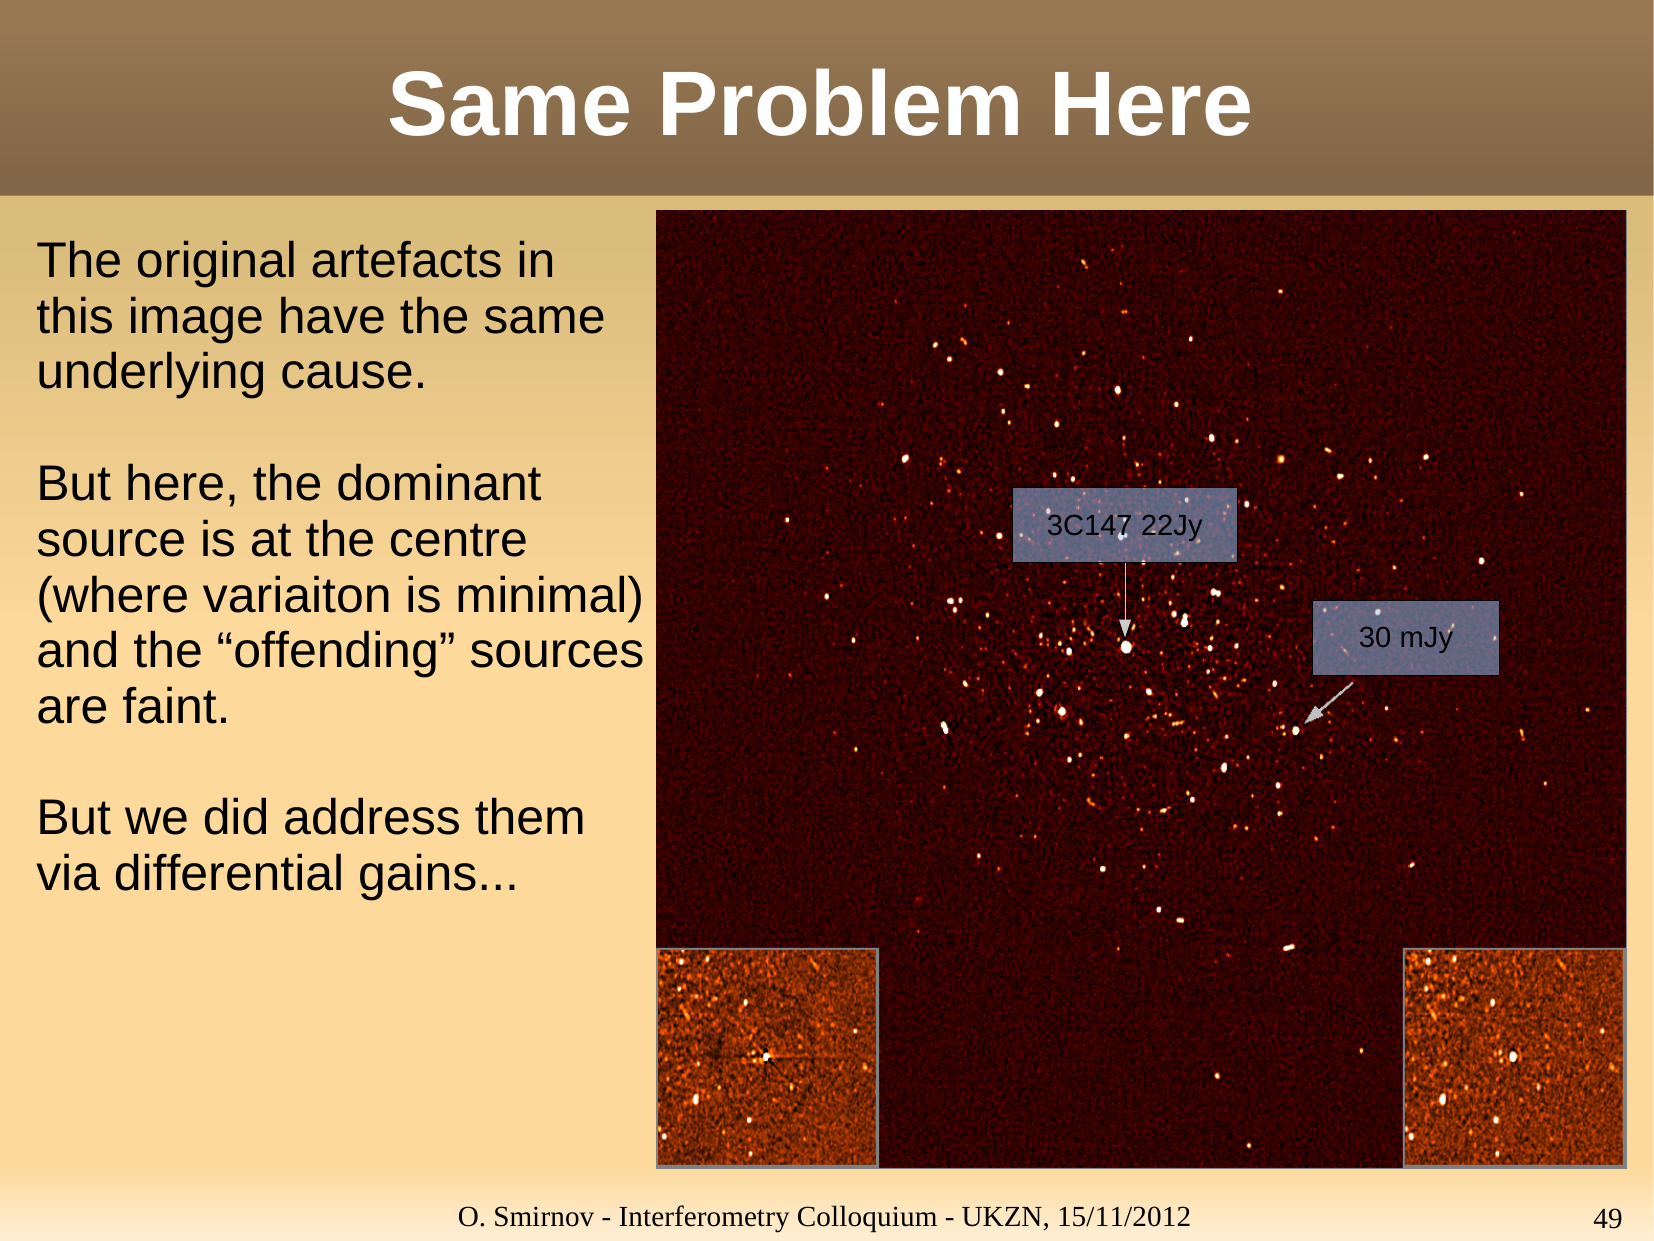

# Same Problem Here
The original artefacts in
this image have the same
underlying cause.
But here, the dominant
source is at the centre
(where variaiton is minimal)
and the “offending” sources
are faint.
But we did address them
via differential gains...
3C147 22Jy
30 mJy
O. Smirnov - Interferometry Colloquium - UKZN, 15/11/2012
49